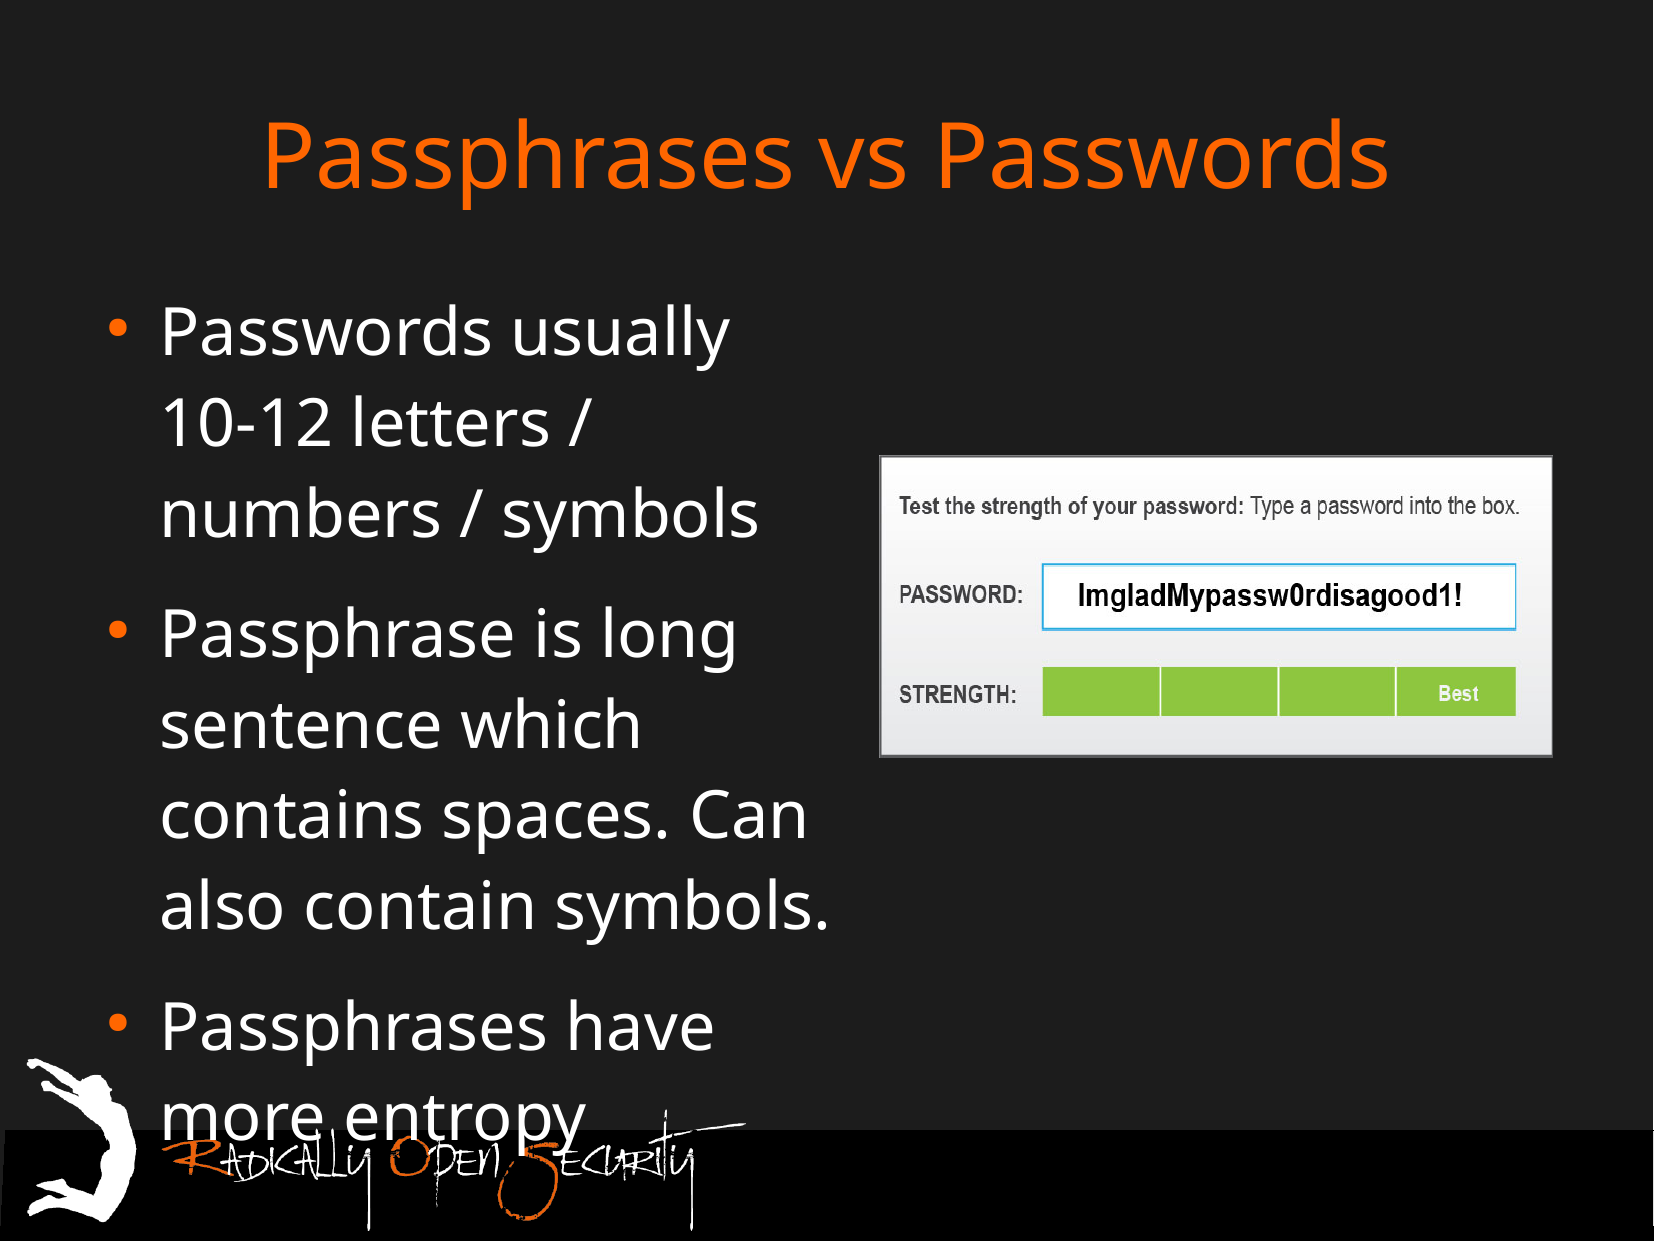

# Passphrases vs Passwords
Passwords usually 10-12 letters / numbers / symbols
Passphrase is long sentence which contains spaces. Can also contain symbols.
Passphrases have more entropy